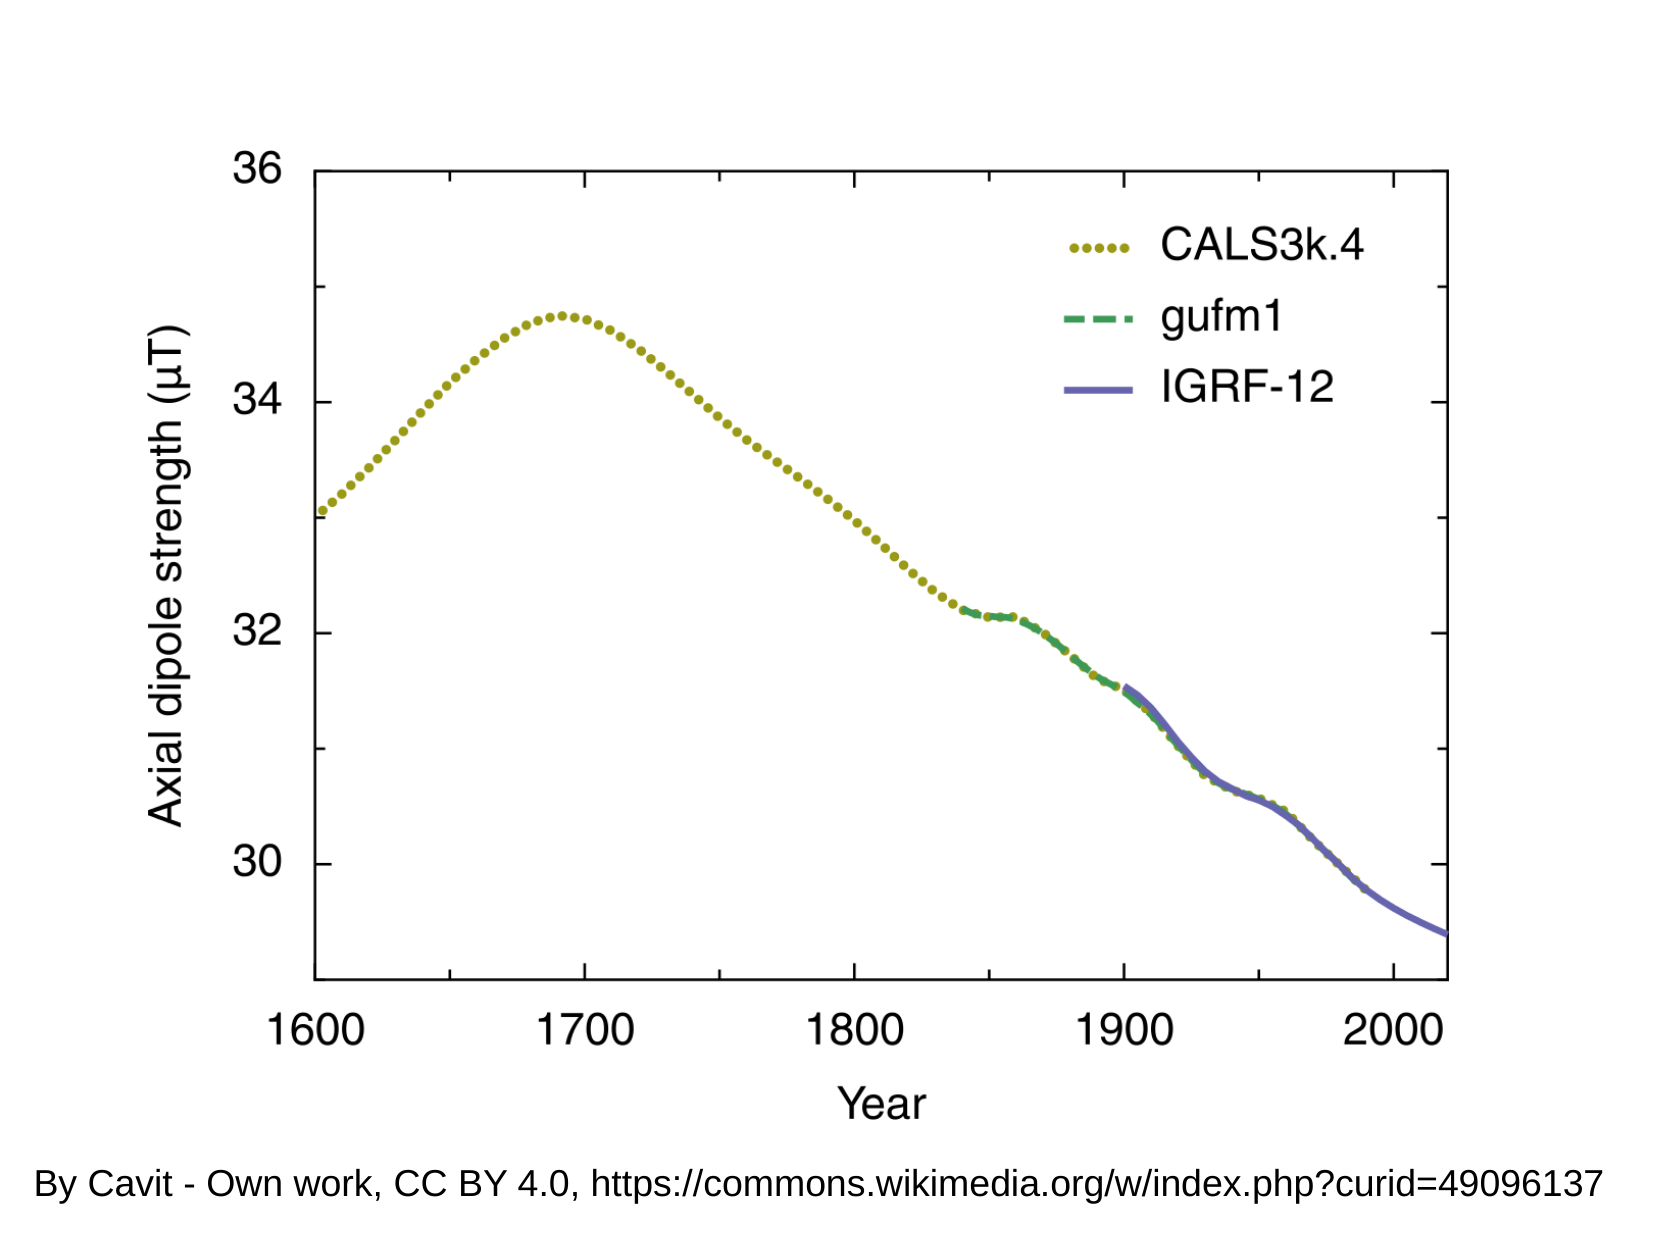

By Cavit - Own work, CC BY 4.0, https://commons.wikimedia.org/w/index.php?curid=49096137